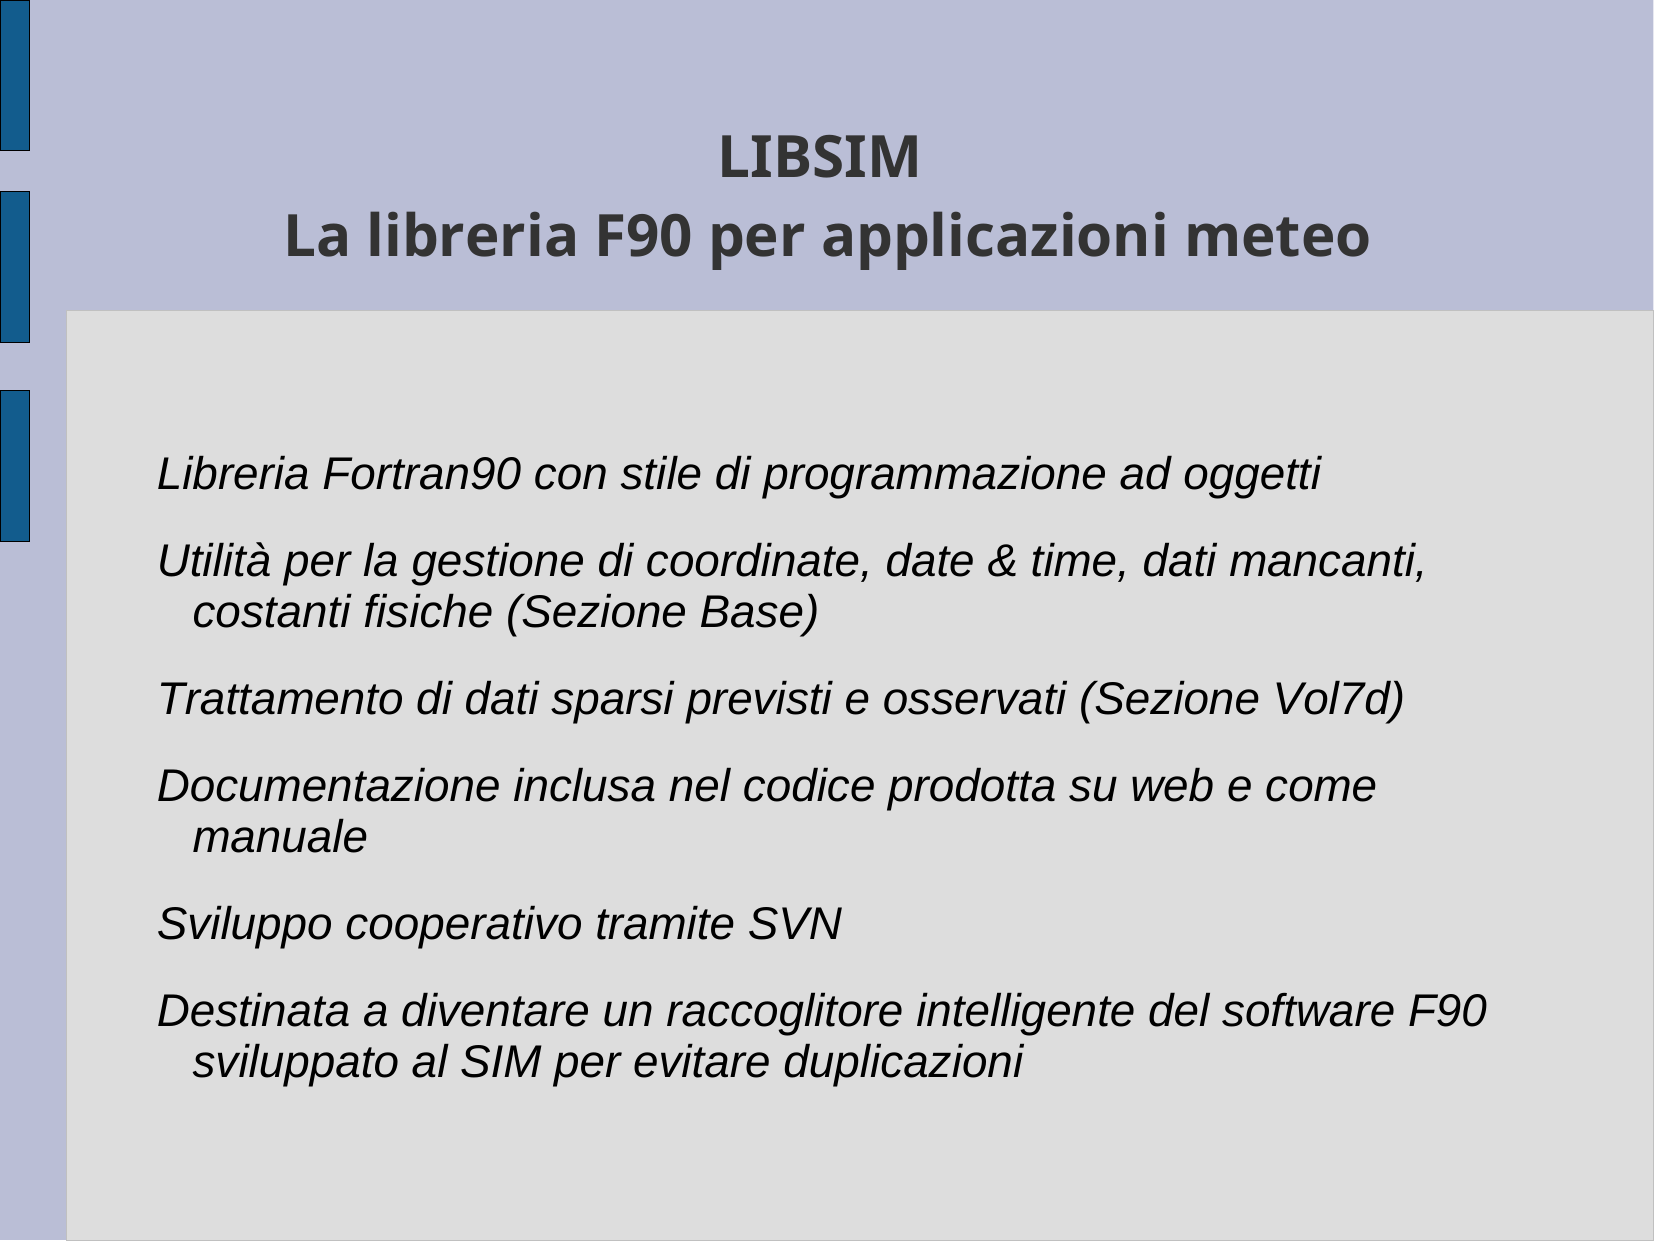

# LIBSIM La libreria F90 per applicazioni meteo
Libreria Fortran90 con stile di programmazione ad oggetti
Utilità per la gestione di coordinate, date & time, dati mancanti, costanti fisiche (Sezione Base)
Trattamento di dati sparsi previsti e osservati (Sezione Vol7d)
Documentazione inclusa nel codice prodotta su web e come manuale
Sviluppo cooperativo tramite SVN
Destinata a diventare un raccoglitore intelligente del software F90 sviluppato al SIM per evitare duplicazioni